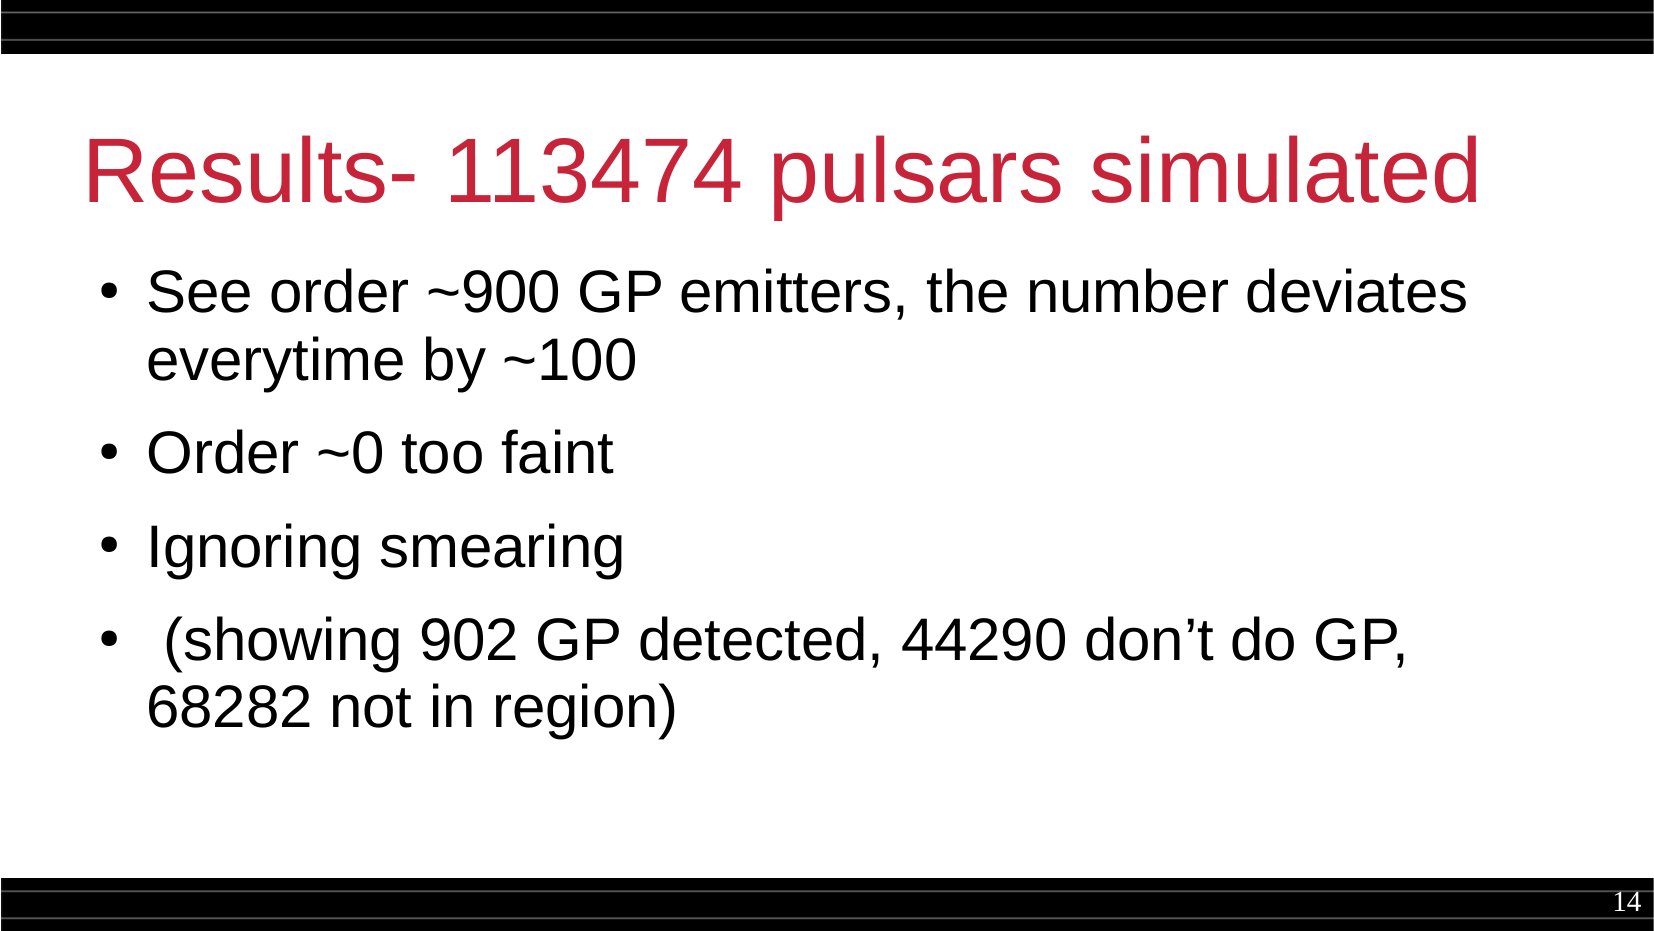

# Results- 113474 pulsars simulated
See order ~900 GP emitters, the number deviates everytime by ~100
Order ~0 too faint
Ignoring smearing
 (showing 902 GP detected, 44290 don’t do GP, 68282 not in region)